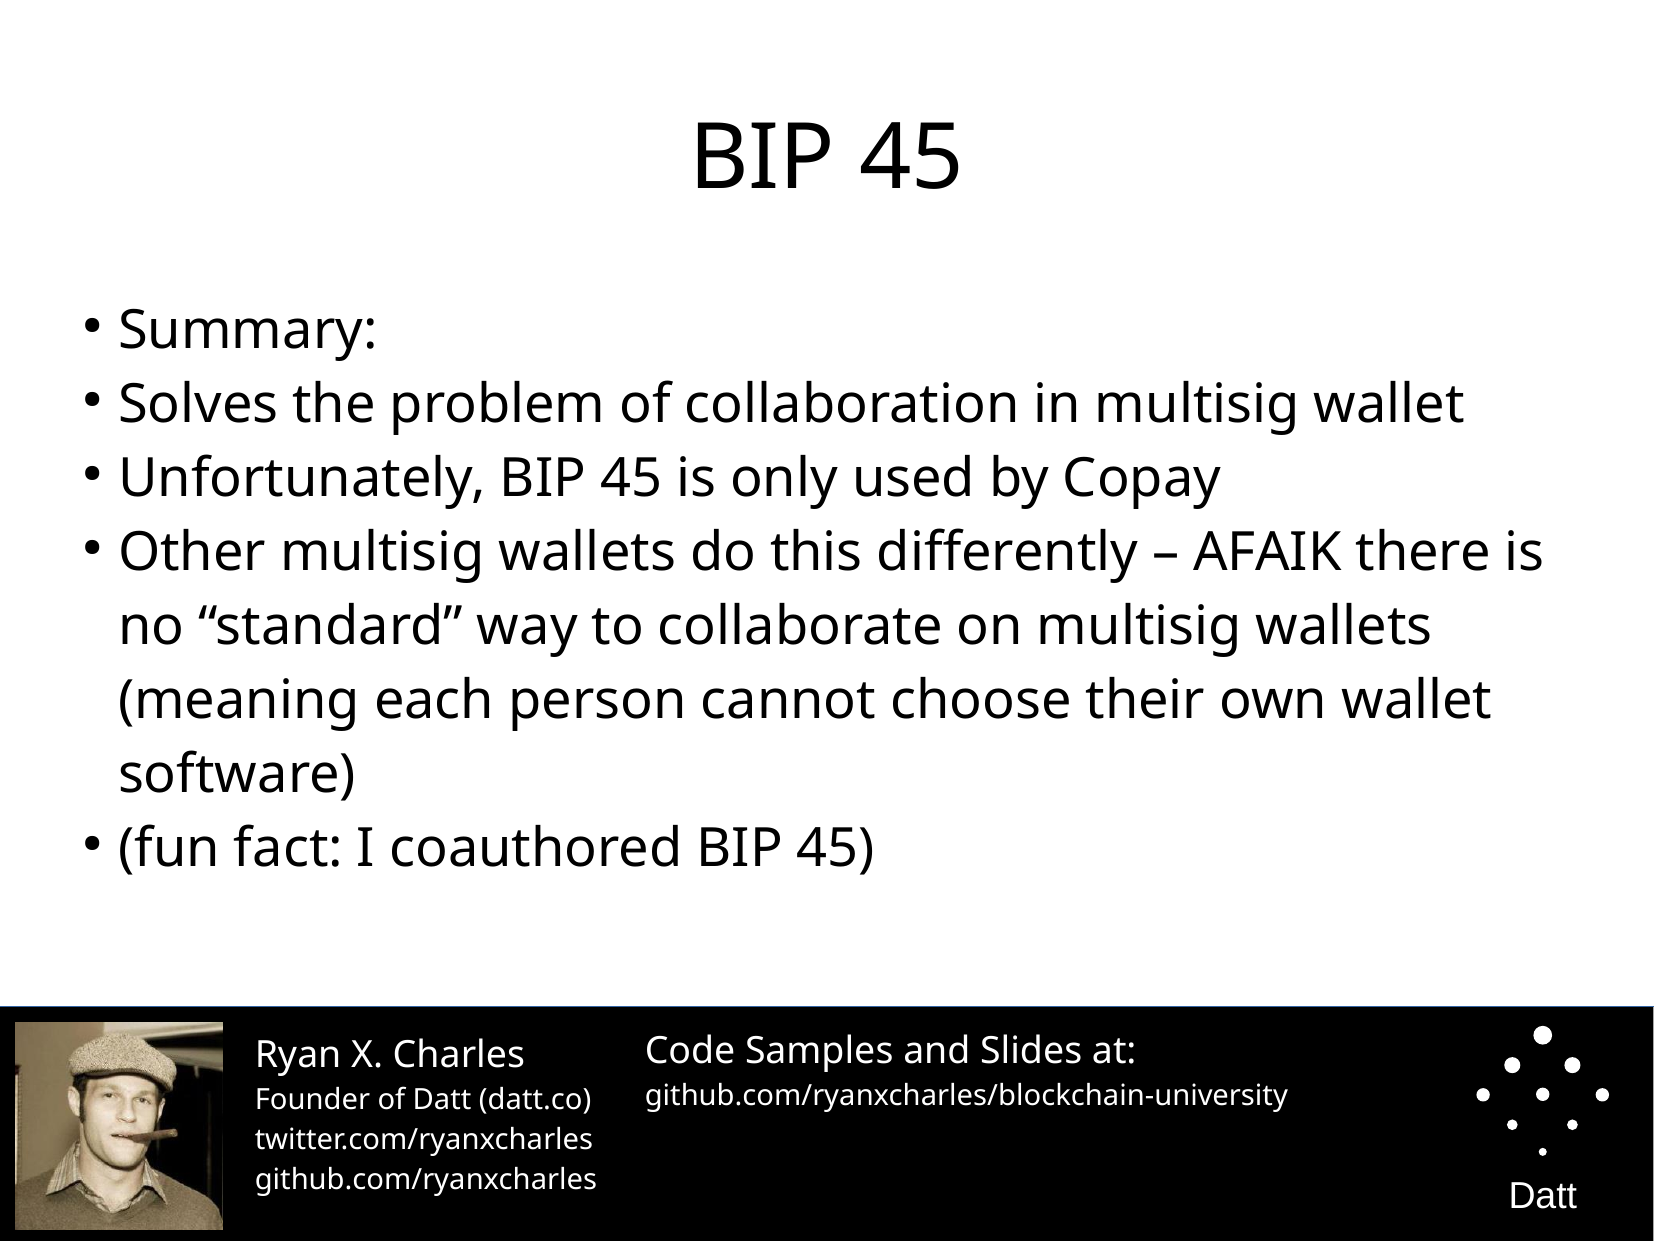

BIP 45
# Summary:
Solves the problem of collaboration in multisig wallet
Unfortunately, BIP 45 is only used by Copay
Other multisig wallets do this differently – AFAIK there is no “standard” way to collaborate on multisig wallets (meaning each person cannot choose their own wallet software)
(fun fact: I coauthored BIP 45)
Code Samples and Slides at:
github.com/ryanxcharles/blockchain-university
Ryan X. Charles
Founder of Datt (datt.co)
twitter.com/ryanxcharles
github.com/ryanxcharles
Datt